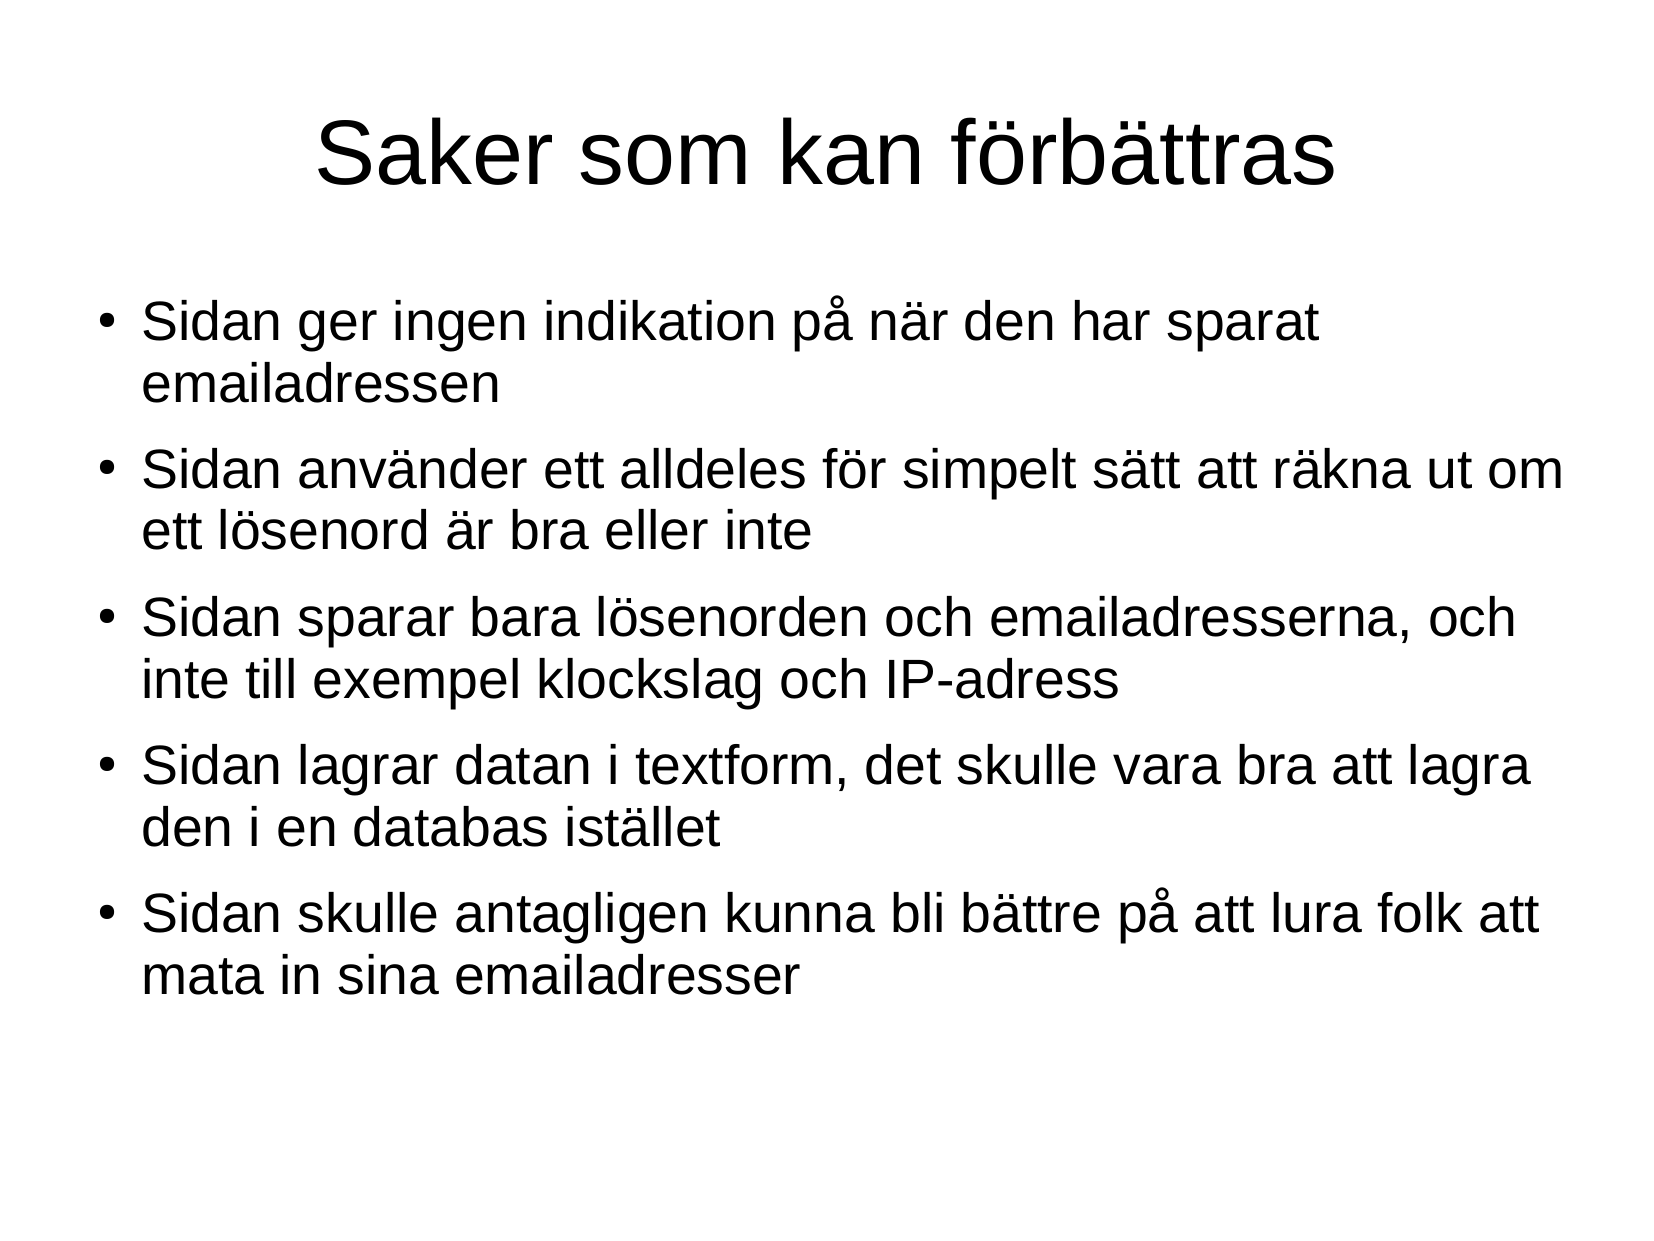

# Saker som kan förbättras
Sidan ger ingen indikation på när den har sparat emailadressen
Sidan använder ett alldeles för simpelt sätt att räkna ut om ett lösenord är bra eller inte
Sidan sparar bara lösenorden och emailadresserna, och inte till exempel klockslag och IP-adress
Sidan lagrar datan i textform, det skulle vara bra att lagra den i en databas istället
Sidan skulle antagligen kunna bli bättre på att lura folk att mata in sina emailadresser